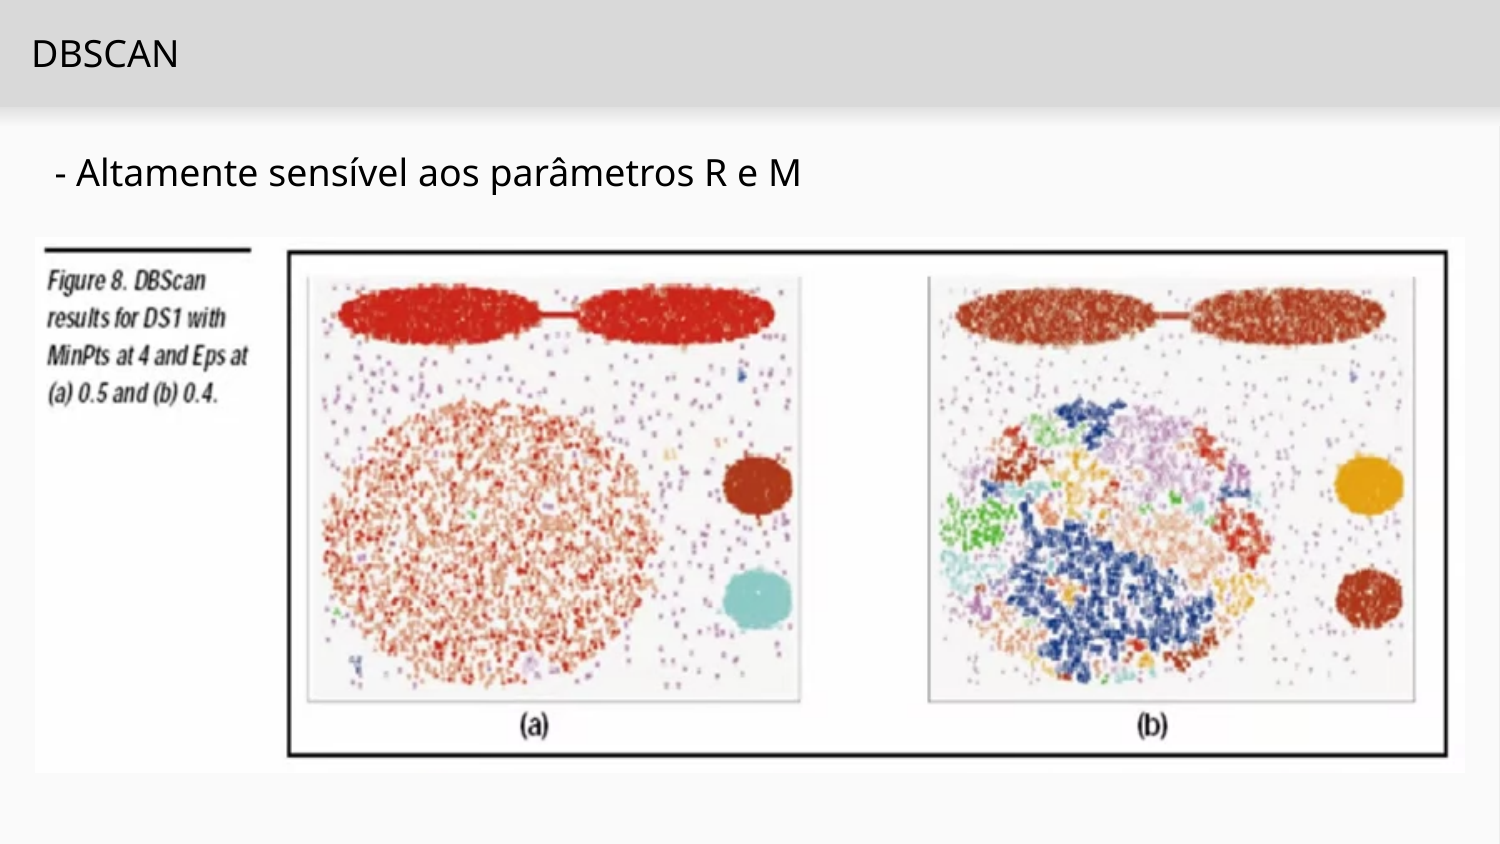

# DBSCAN
- Altamente sensível aos parâmetros R e M